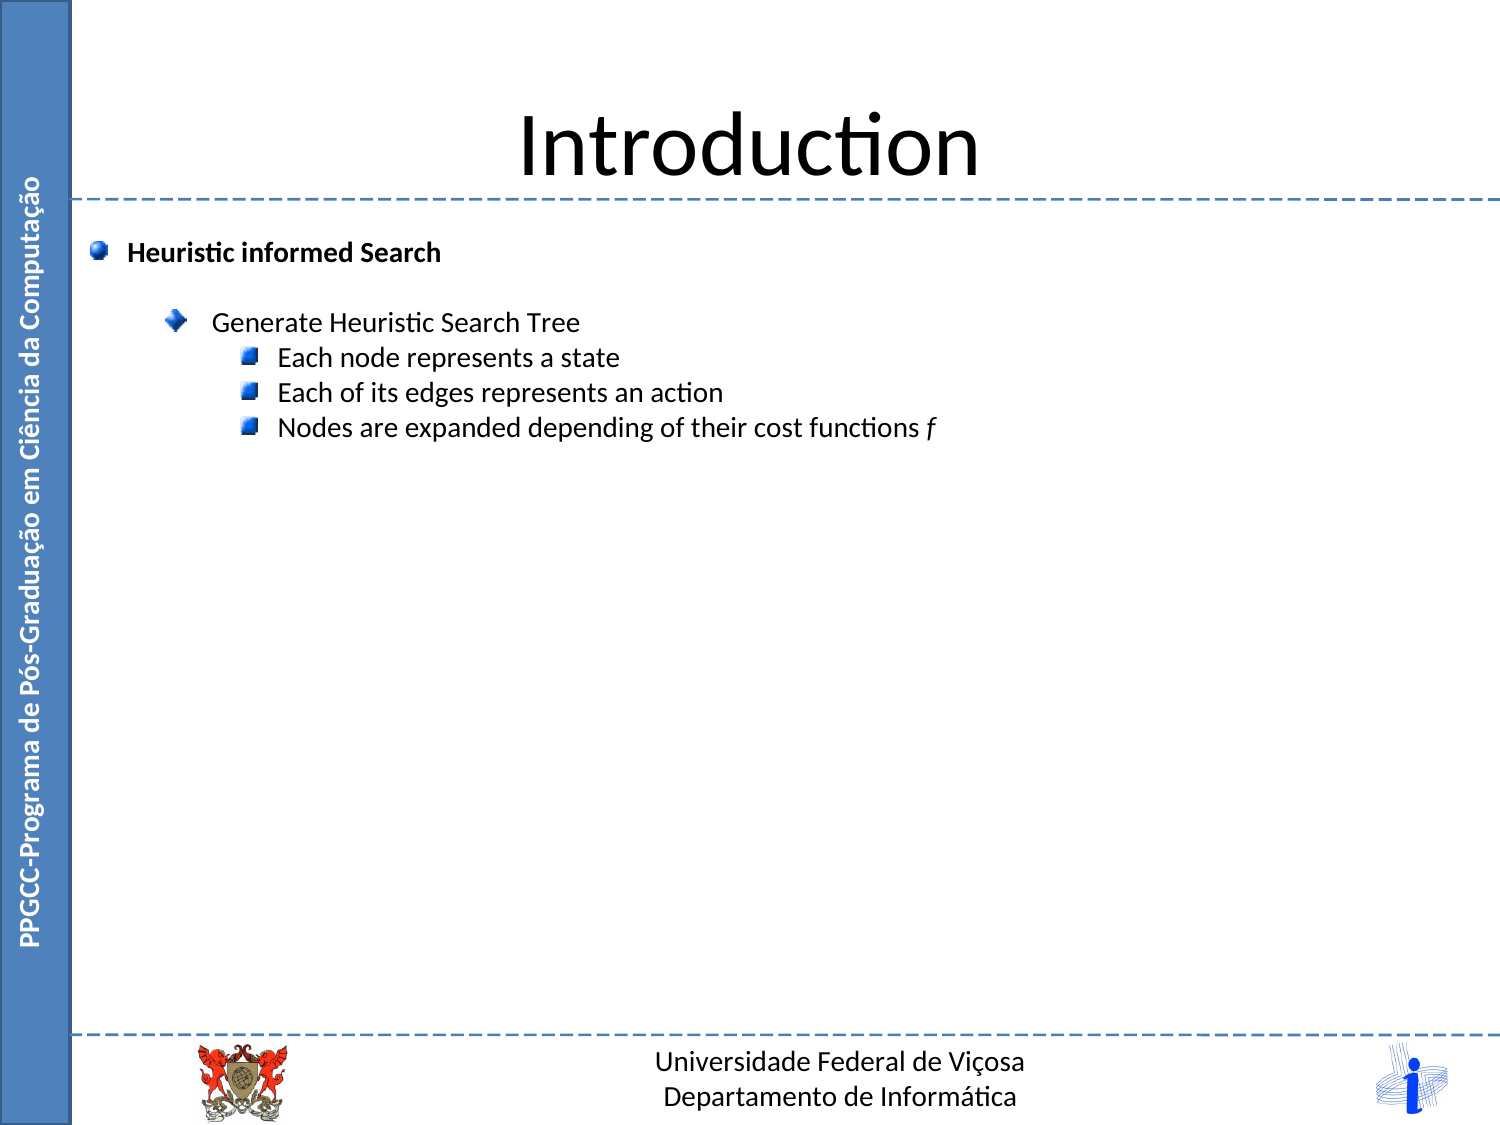

Introduction
 Heuristic informed Search
Generate Heuristic Search Tree
Each node represents a state
Each of its edges represents an action
Nodes are expanded depending of their cost functions f
PPGCC-Programa de Pós-Graduação em Ciência da Computação
Universidade Federal de Viçosa
Departamento de Informática